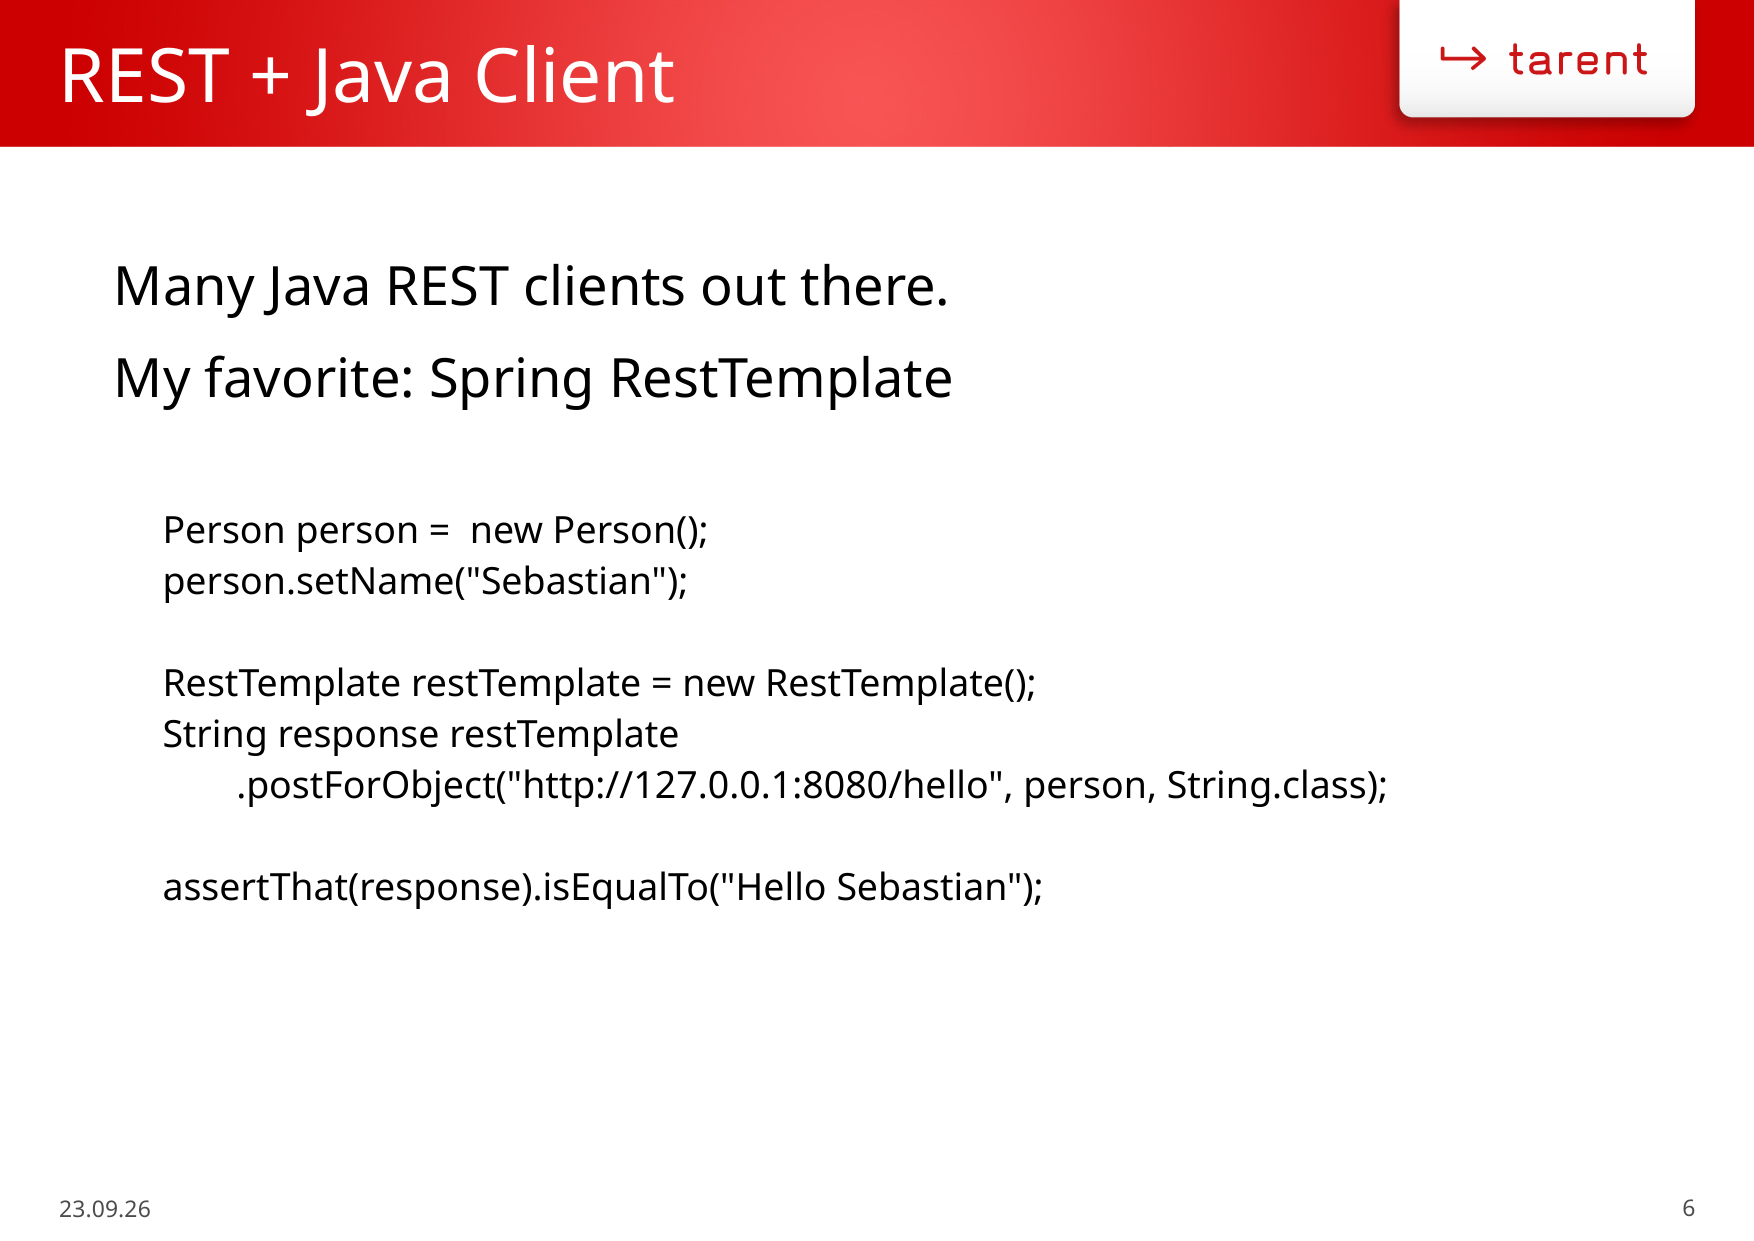

# REST + Java Client
Many Java REST clients out there.
My favorite: Spring RestTemplate
Person person = new Person();
person.setName("Sebastian");
RestTemplate restTemplate = new RestTemplate();
String response restTemplate
	.postForObject("http://127.0.0.1:8080/hello", person, String.class);
assertThat(response).isEqualTo("Hello Sebastian");